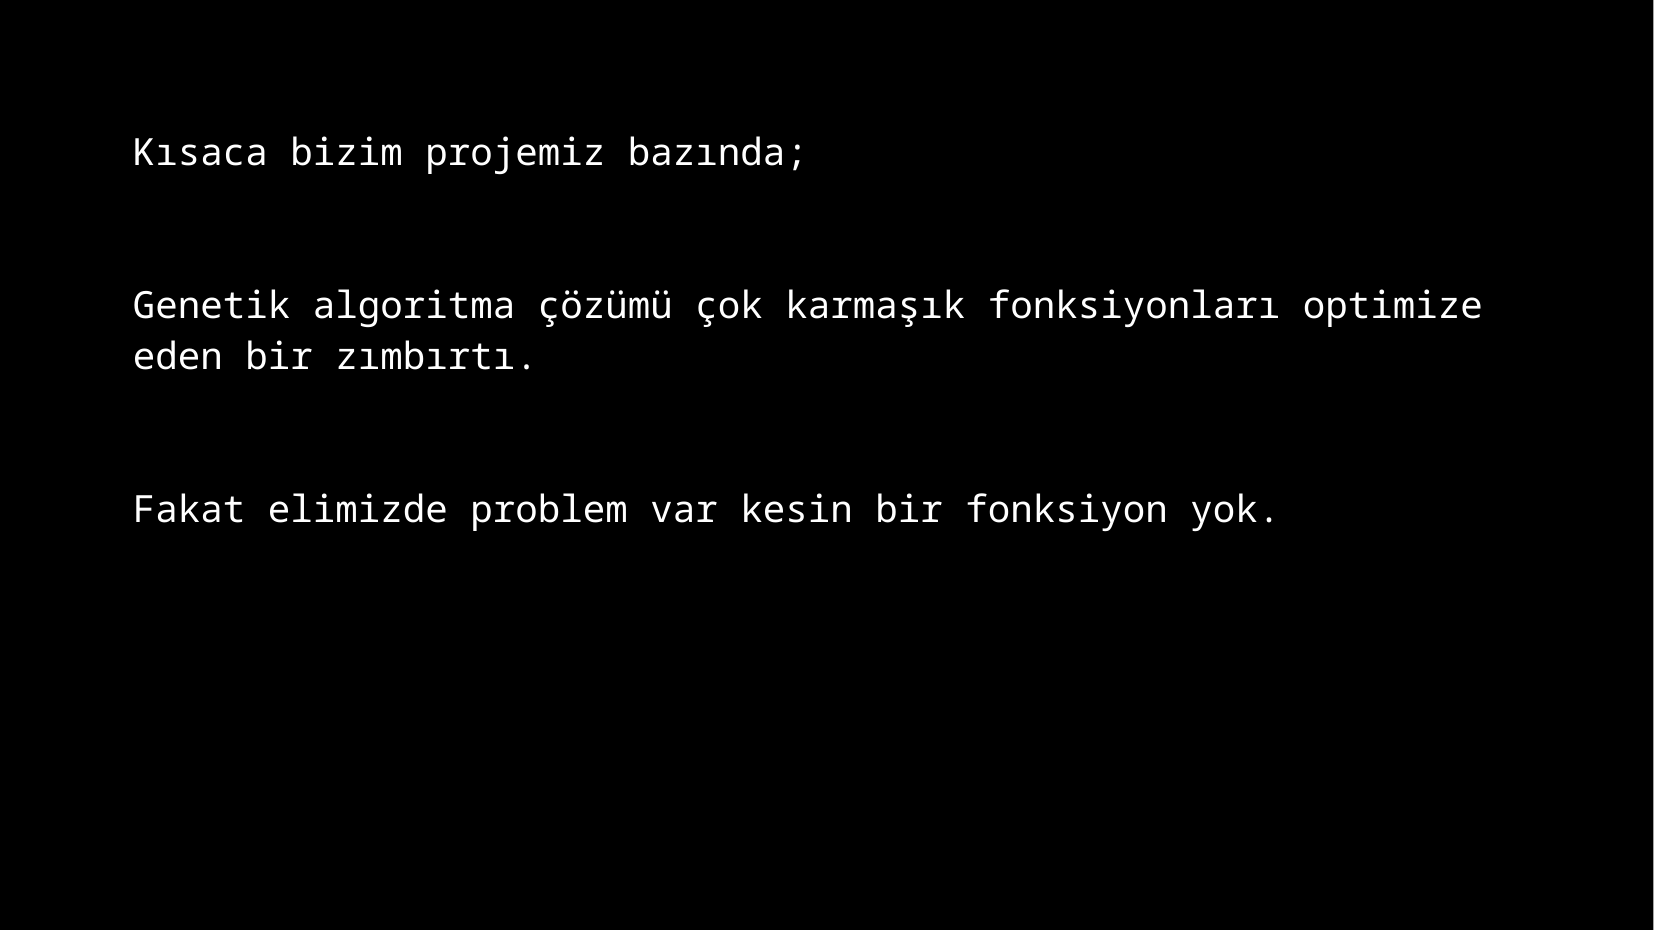

Kısaca bizim projemiz bazında;
Genetik algoritma çözümü çok karmaşık fonksiyonları optimize eden bir zımbırtı.
Fakat elimizde problem var kesin bir fonksiyon yok.